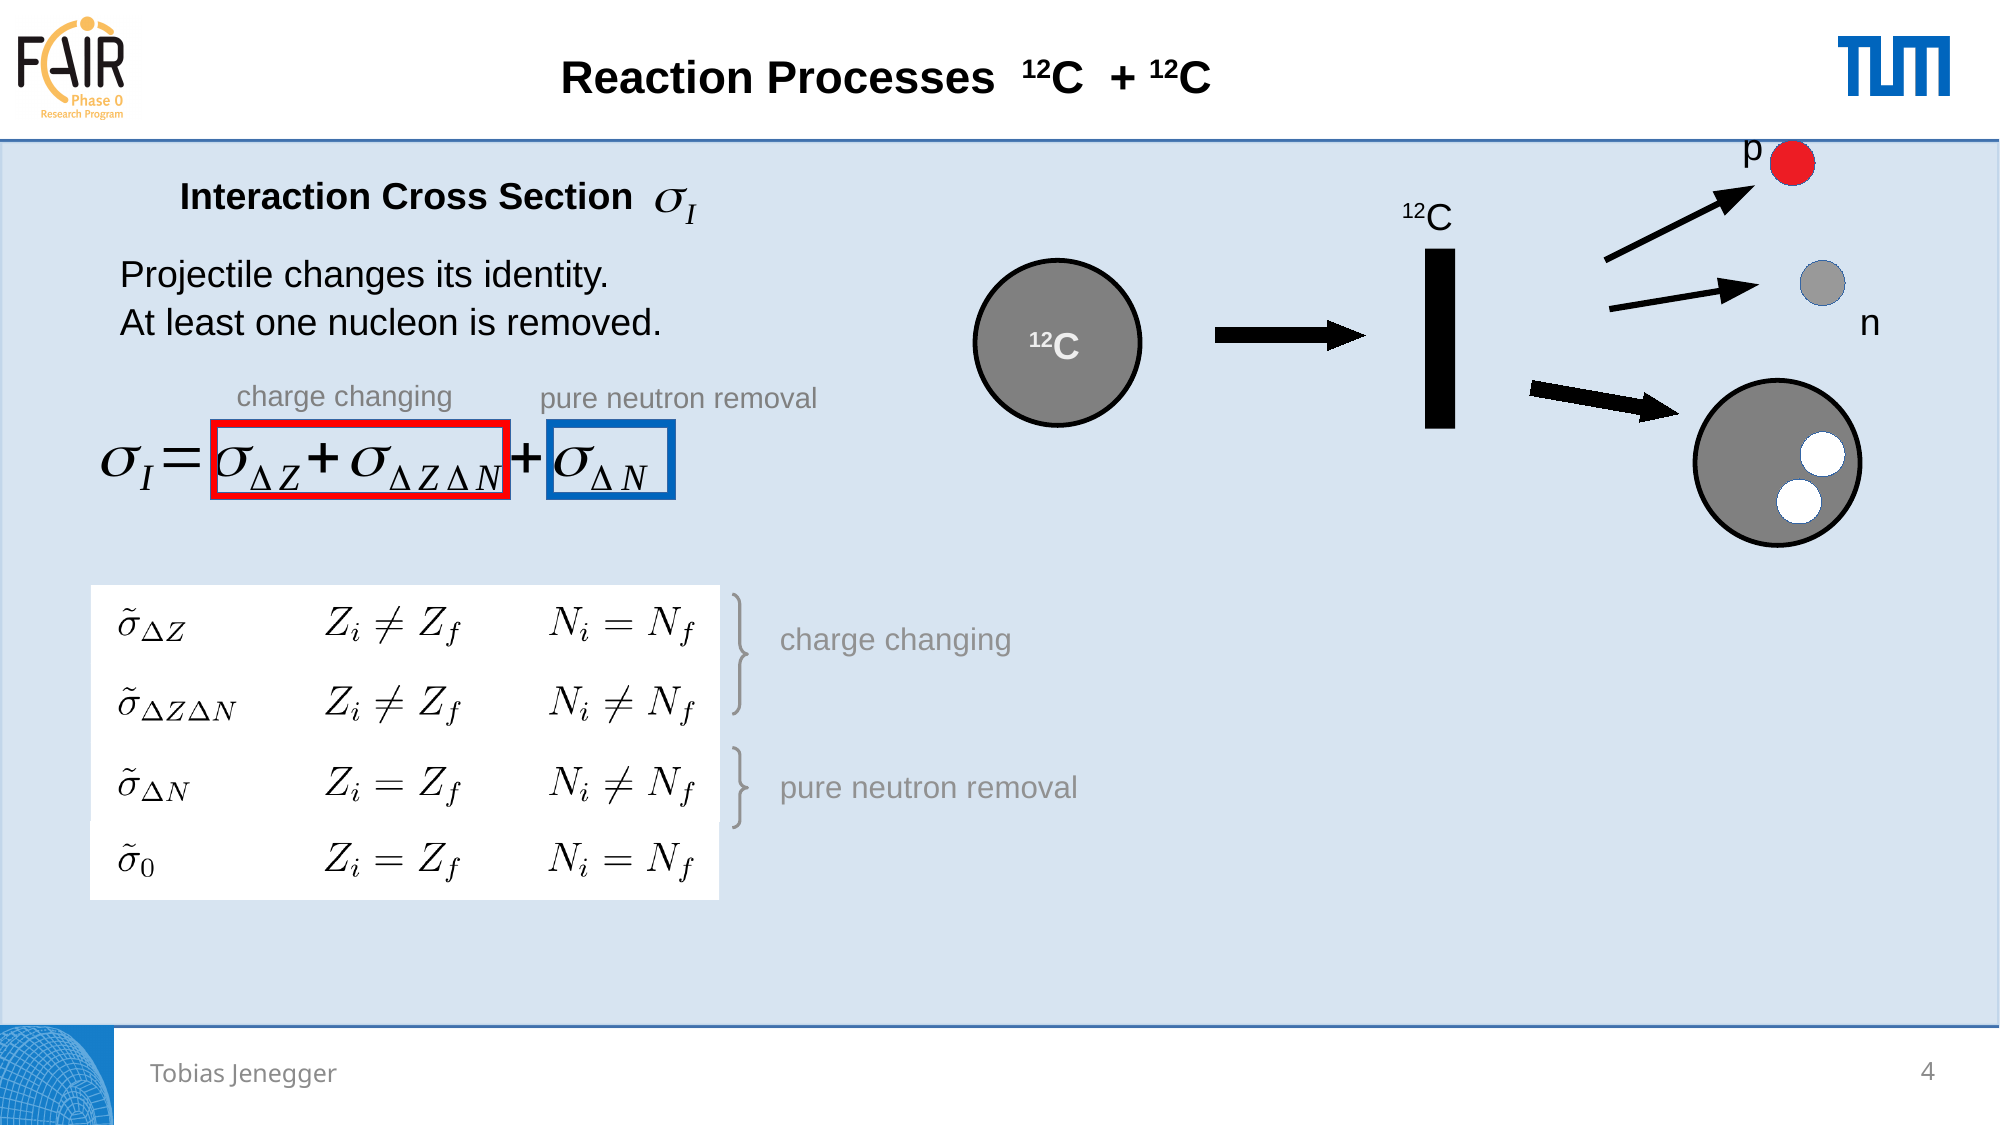

Reaction Processes 12C + 12C
p
Interaction Cross Section
12C
Projectile changes its identity.
At least one nucleon is removed.
n
12C
charge changing
pure neutron removal
charge changing
pure neutron removal
4